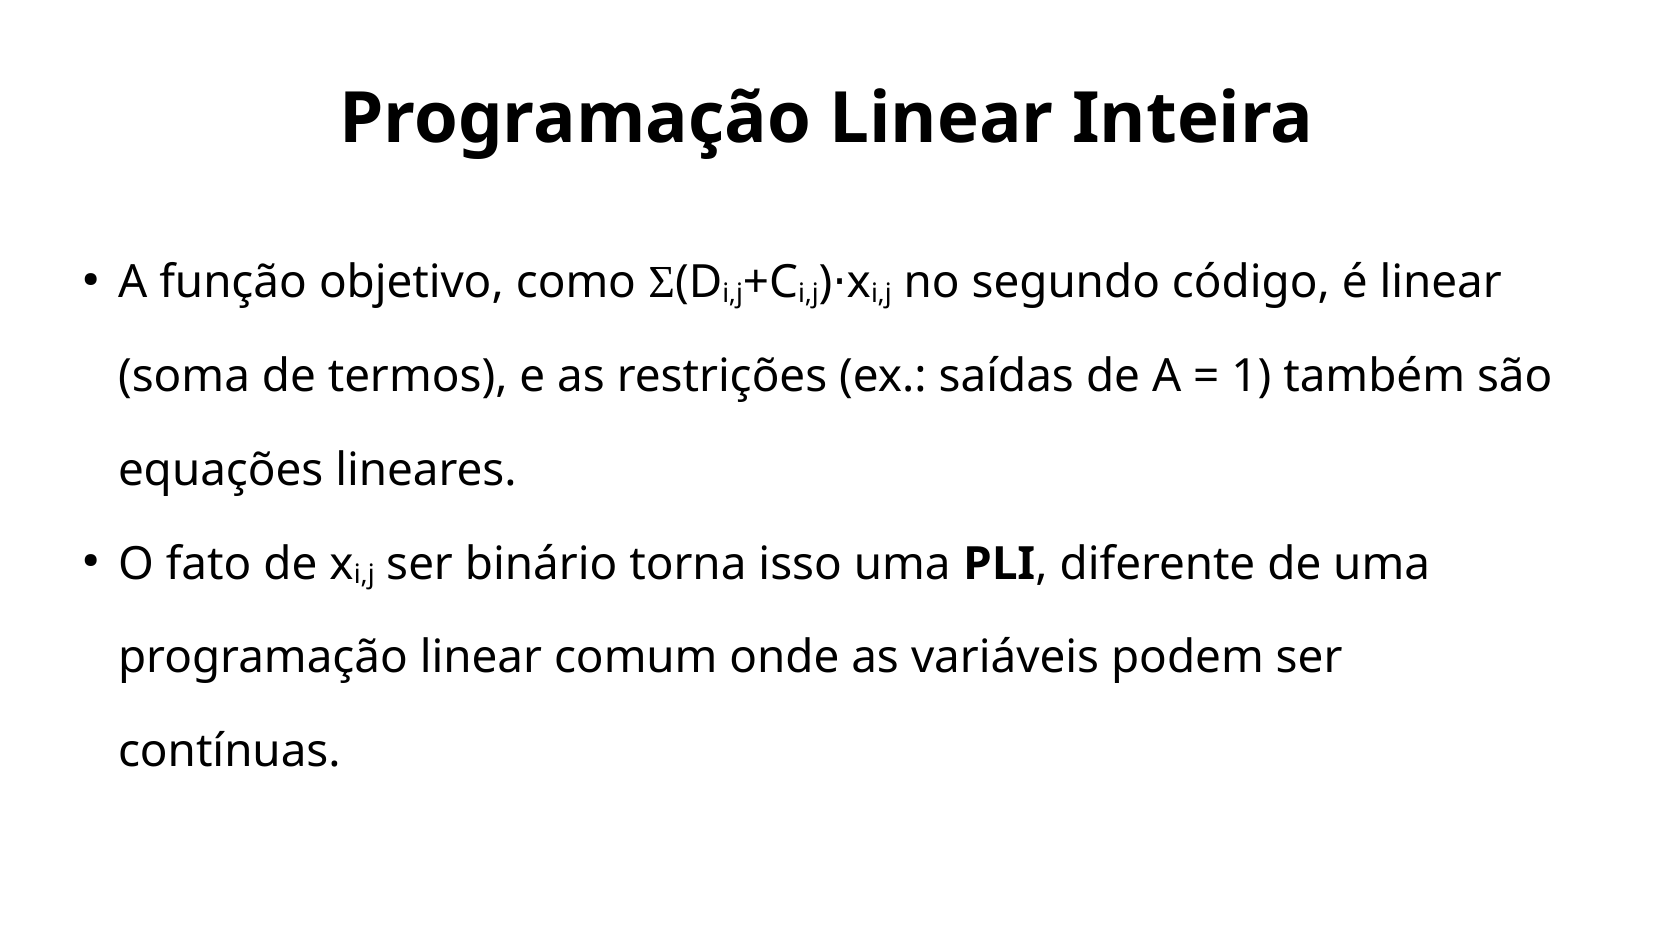

# Programação Linear Inteira
A função objetivo, como ​Σ(Di,j+Ci,j)⋅xi,j no segundo código, é linear (soma de termos), e as restrições (ex.: saídas de A = 1) também são equações lineares.
O fato de xi,j ser binário torna isso uma PLI, diferente de uma programação linear comum onde as variáveis podem ser contínuas.